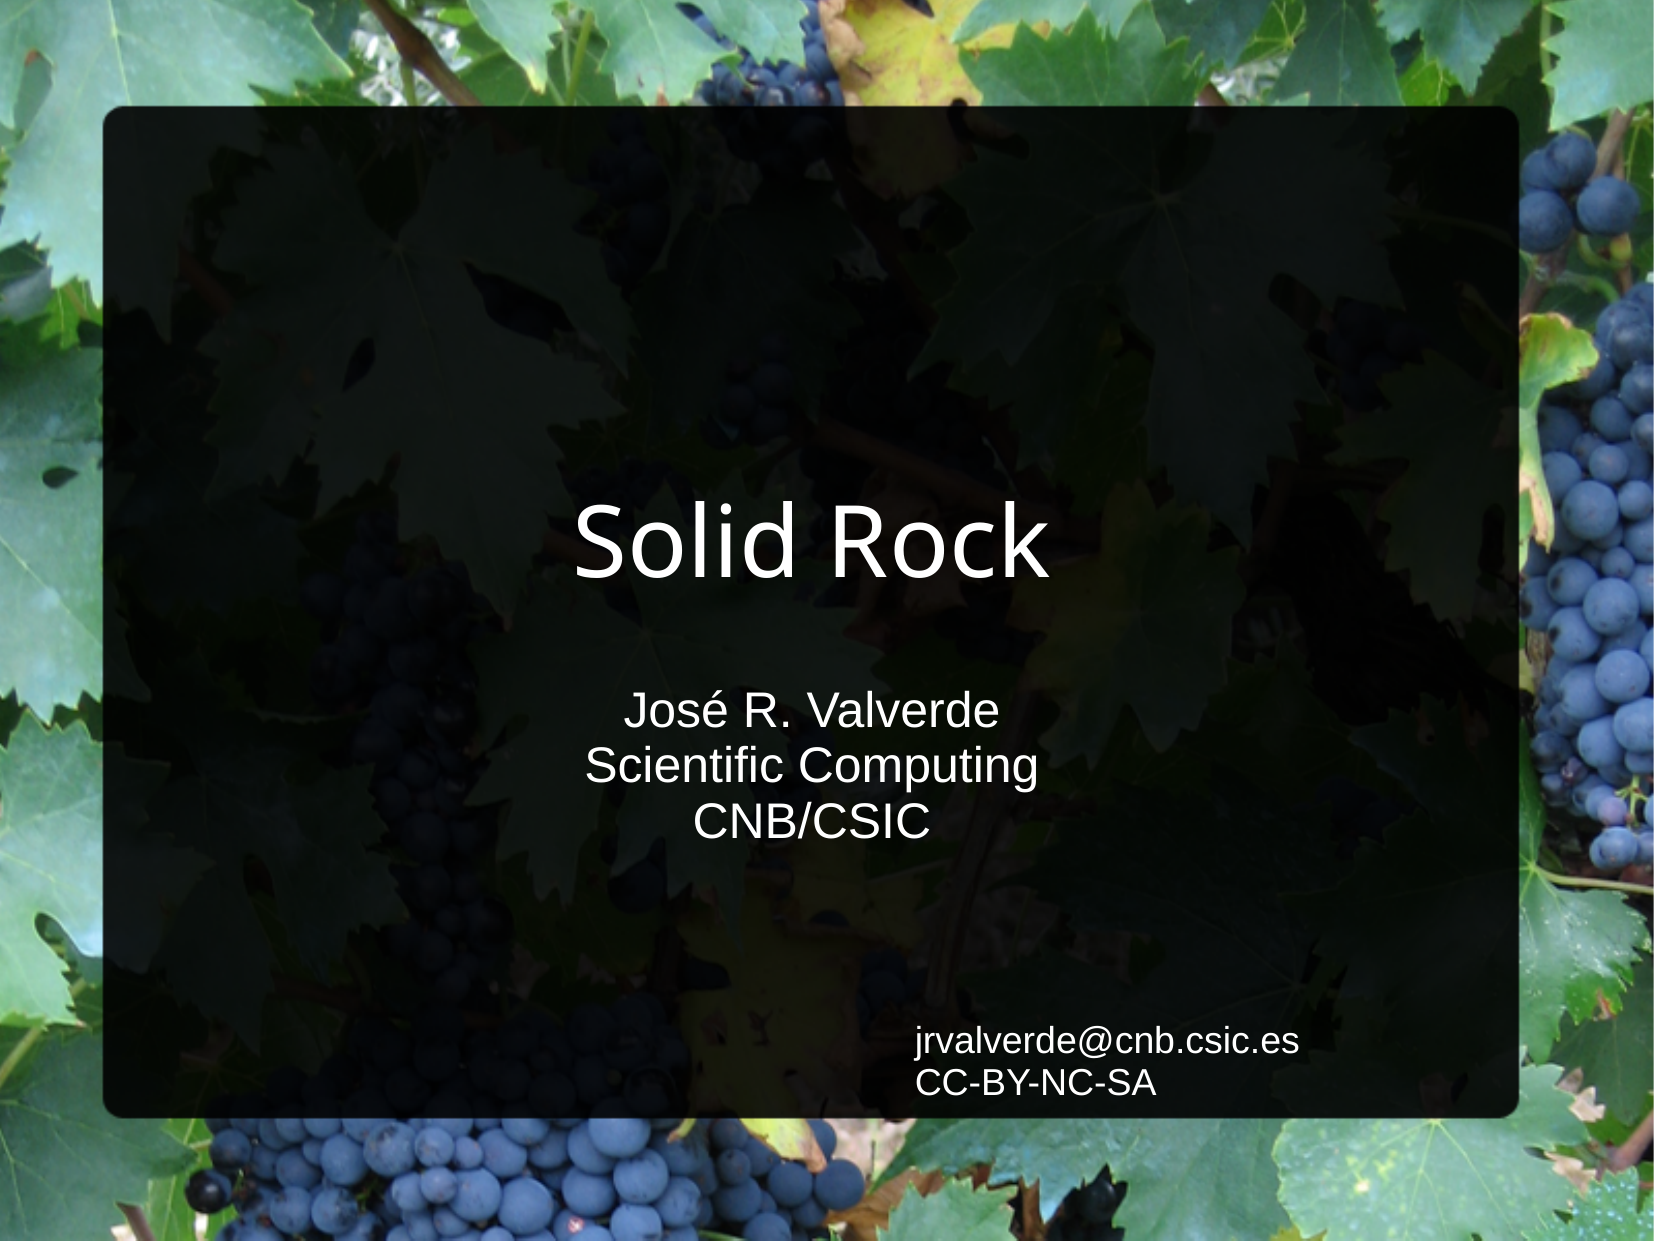

# Solid Rock
José R. Valverde
Scientific Computing
CNB/CSIC
jrvalverde@cnb.csic.es
CC-BY-NC-SA